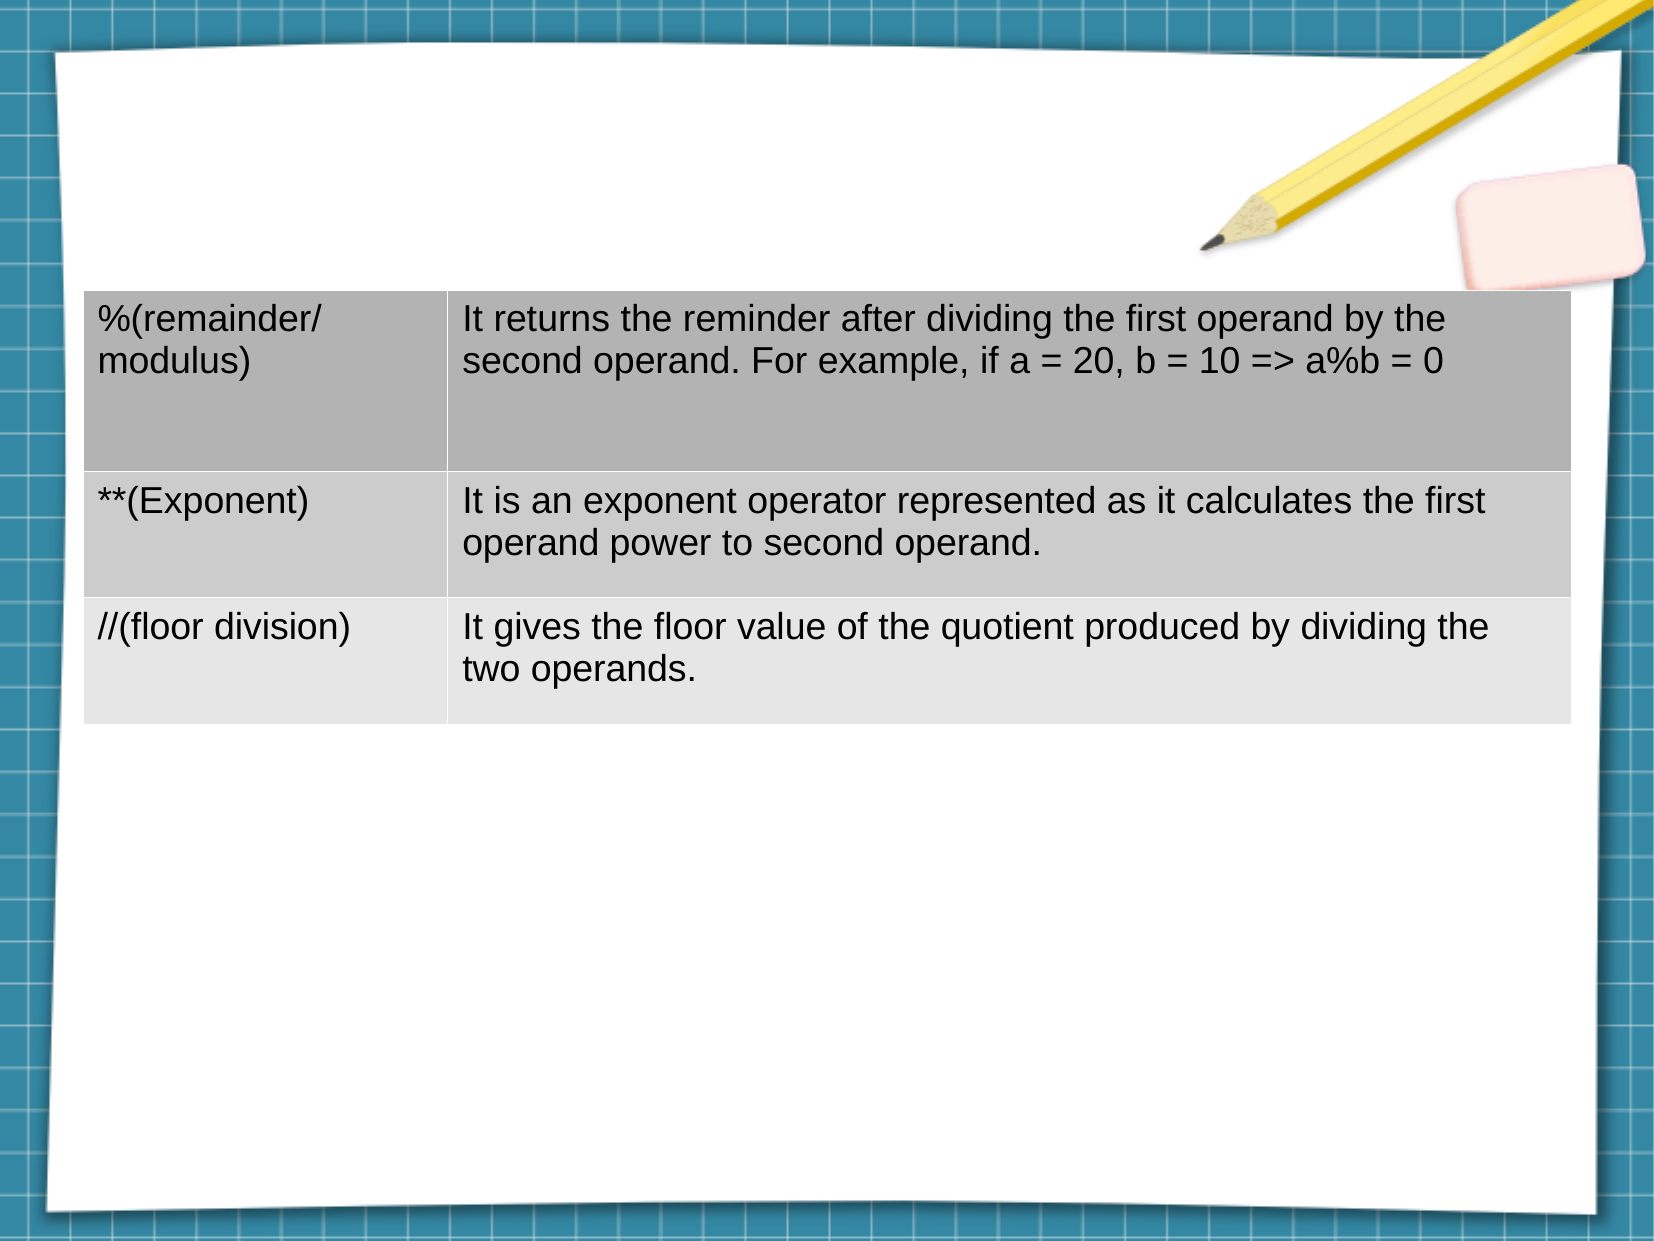

#
| %(remainder/modulus) | It returns the reminder after dividing the first operand by the second operand. For example, if a = 20, b = 10 => a%b = 0 |
| --- | --- |
| \*\*(Exponent) | It is an exponent operator represented as it calculates the first operand power to second operand. |
| //(floor division) | It gives the floor value of the quotient produced by dividing the two operands. |